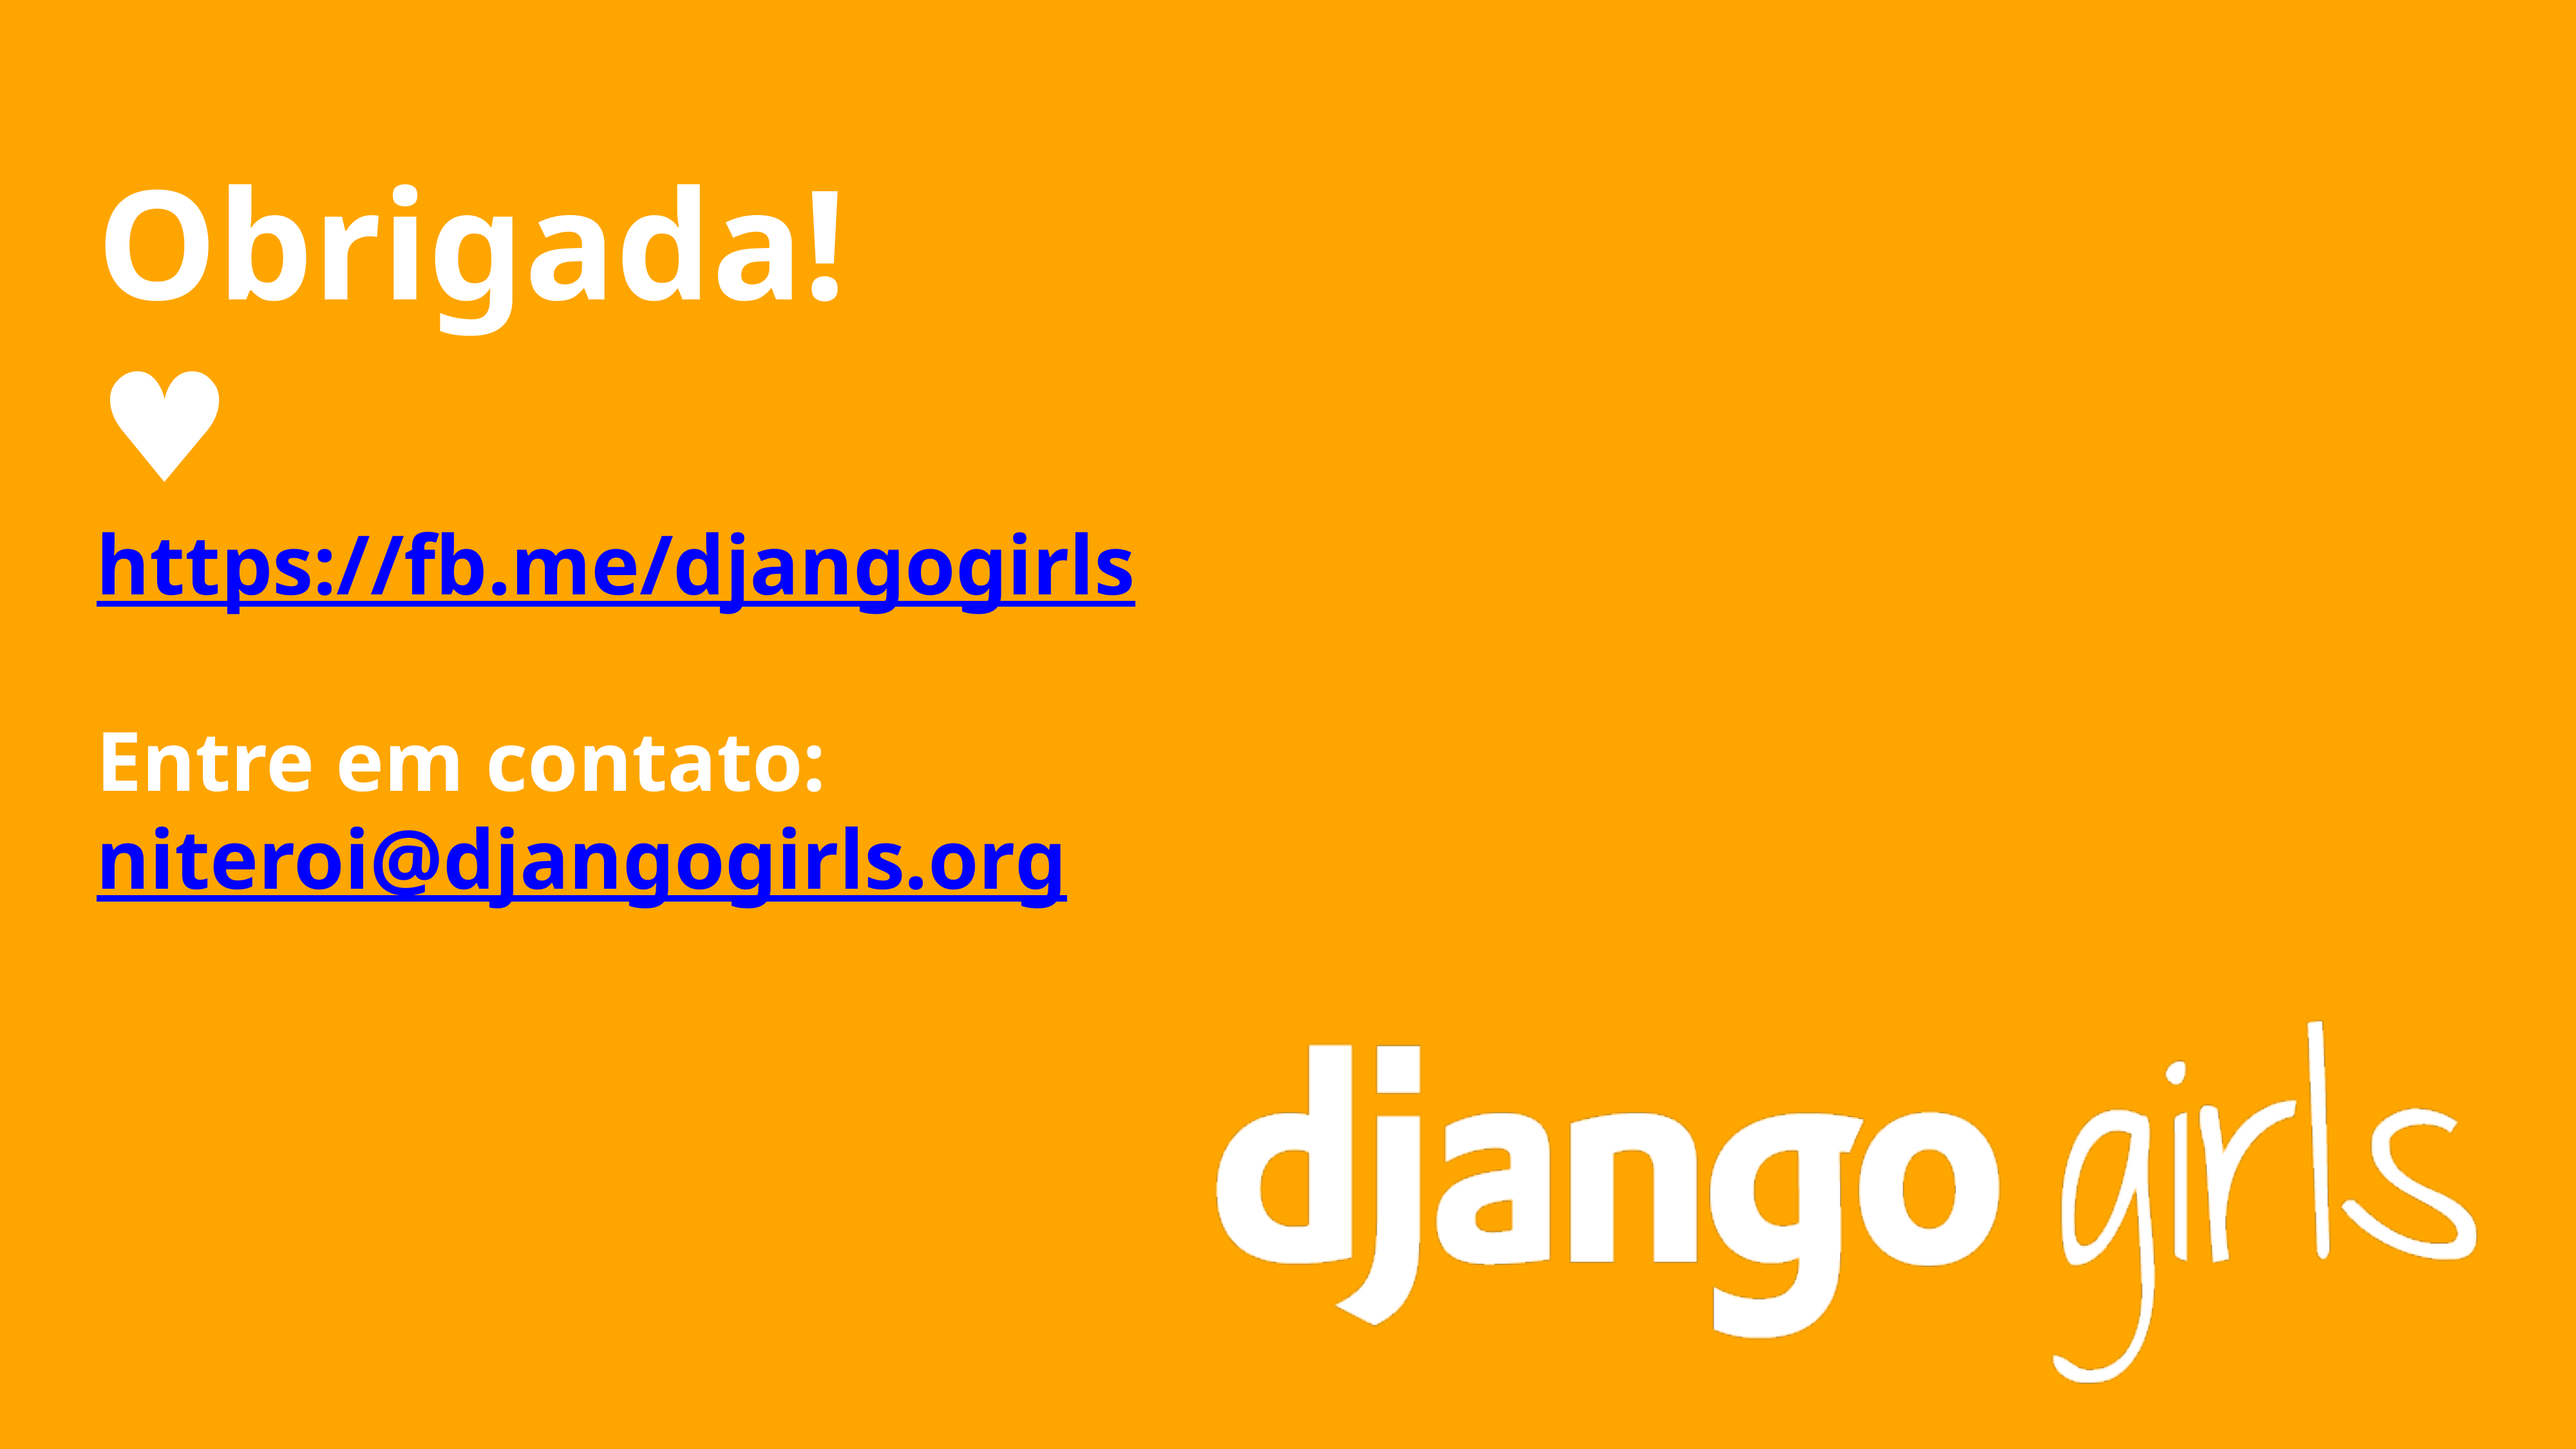

Obrigada! ♥
https://fb.me/djangogirls
Entre em contato:
niteroi@djangogirls.org